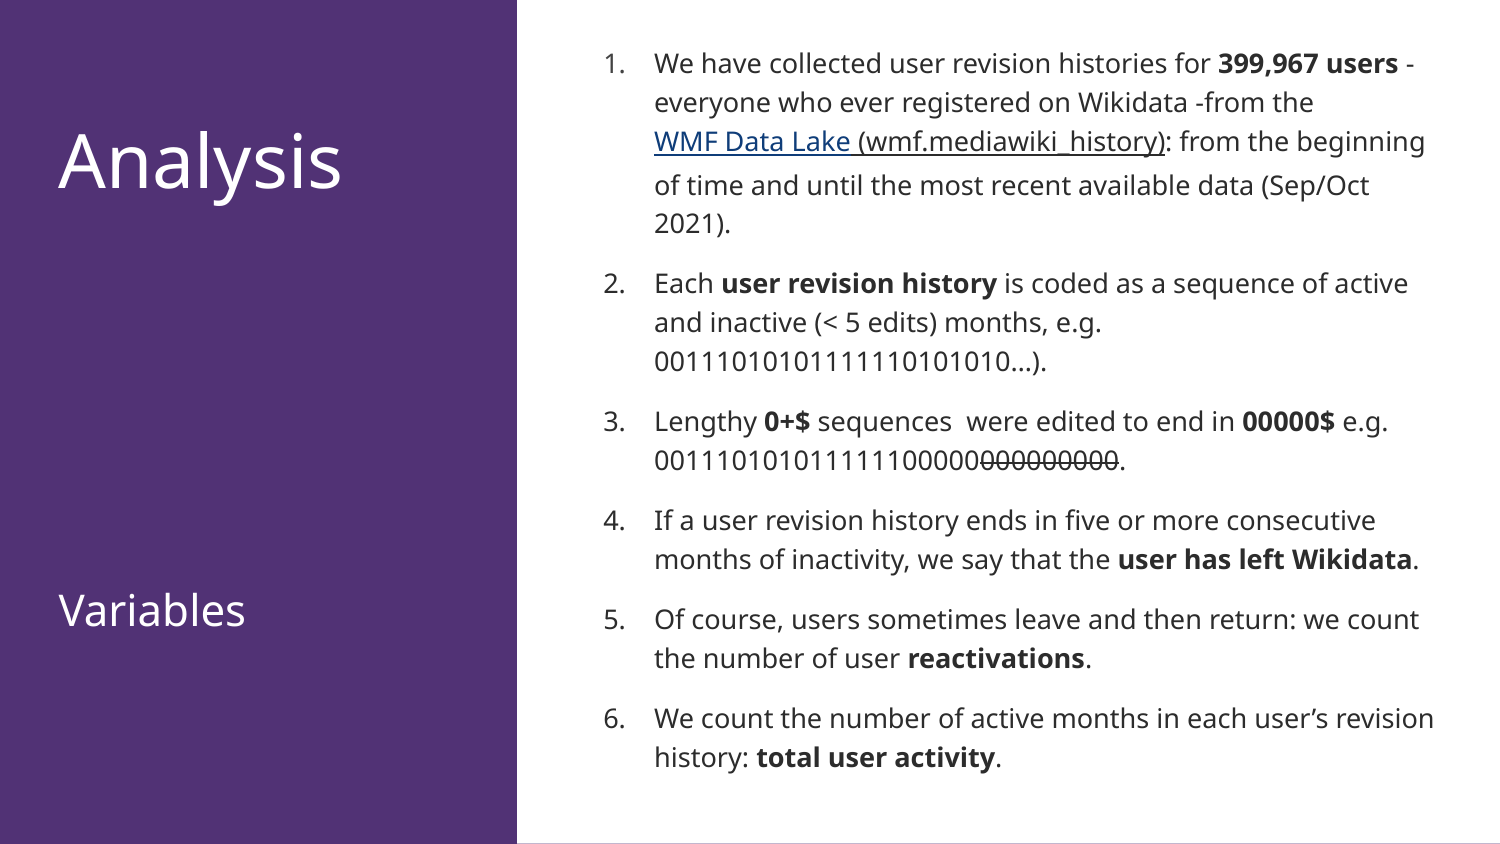

We have collected user revision histories for 399,967 users - everyone who ever registered on Wikidata -from the WMF Data Lake (wmf.mediawiki_history): from the beginning of time and until the most recent available data (Sep/Oct 2021).
Each user revision history is coded as a sequence of active and inactive (< 5 edits) months, e.g. 00111010101111110101010…).
Lengthy 0+$ sequences were edited to end in 00000$ e.g. 001110101011111100000000000000.
If a user revision history ends in five or more consecutive months of inactivity, we say that the user has left Wikidata.
Of course, users sometimes leave and then return: we count the number of user reactivations.
We count the number of active months in each user’s revision history: total user activity.
# Analysis
Variables